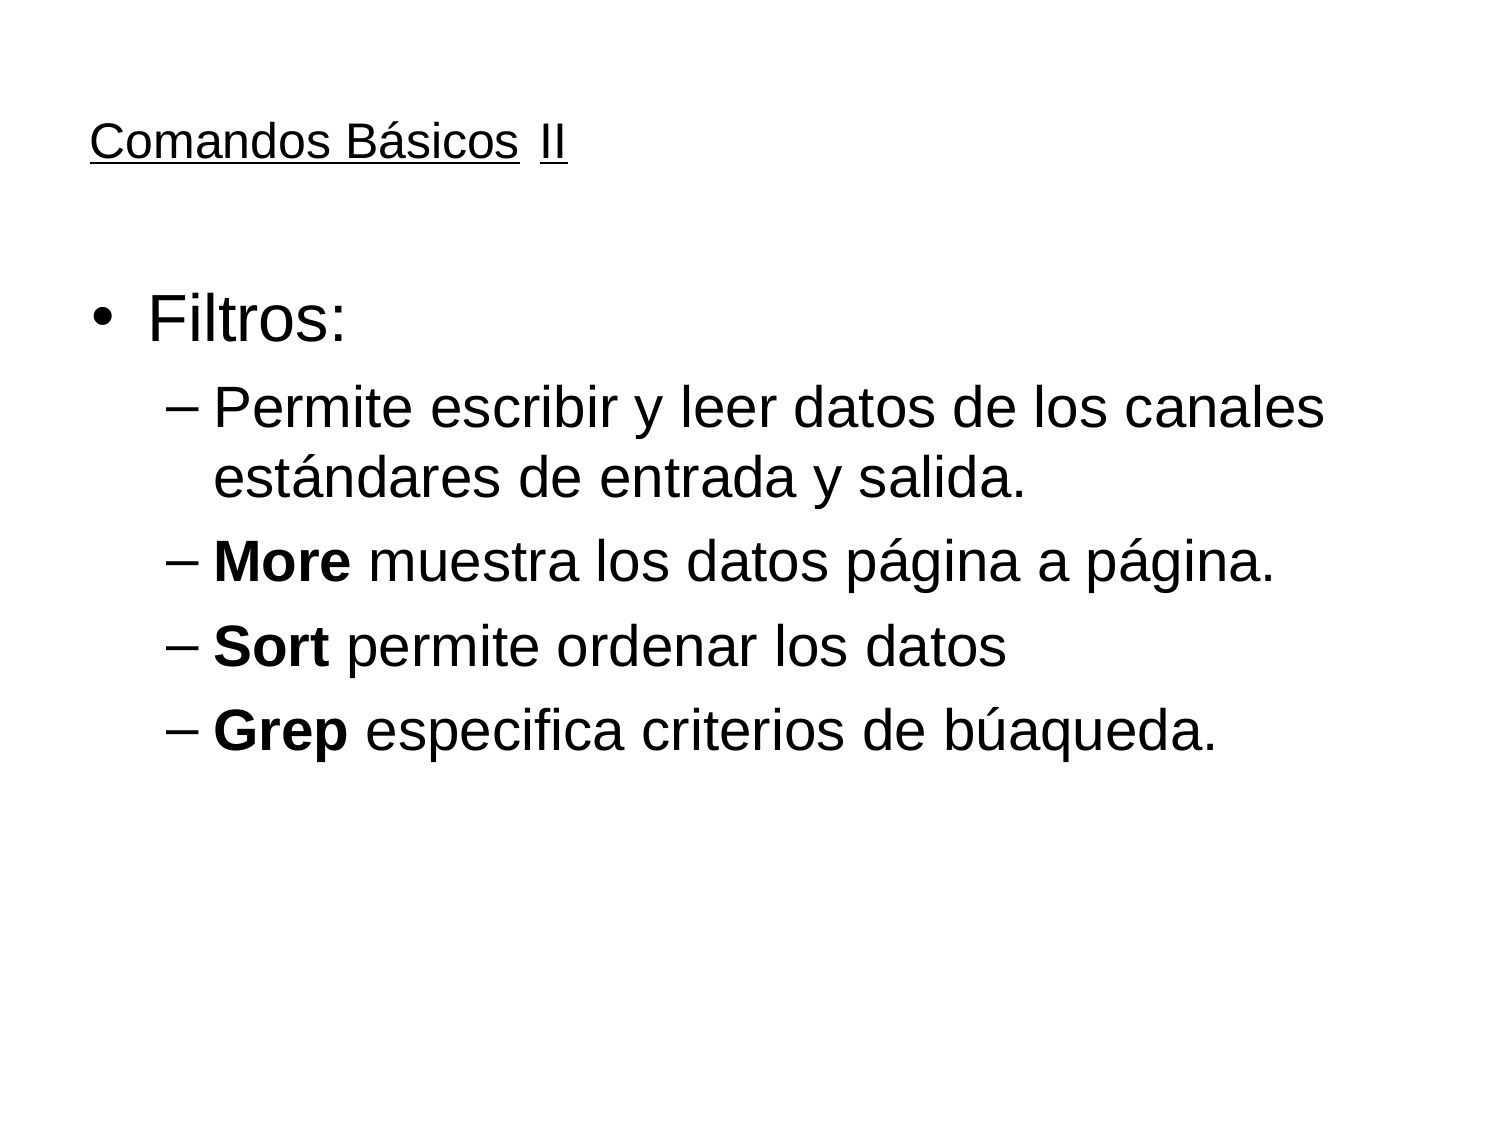

# Comandos Básicos	II
Filtros:
Permite escribir y leer datos de los canales estándares de entrada y salida.
More muestra los datos página a página.
Sort permite ordenar los datos
Grep especifica criterios de búaqueda.